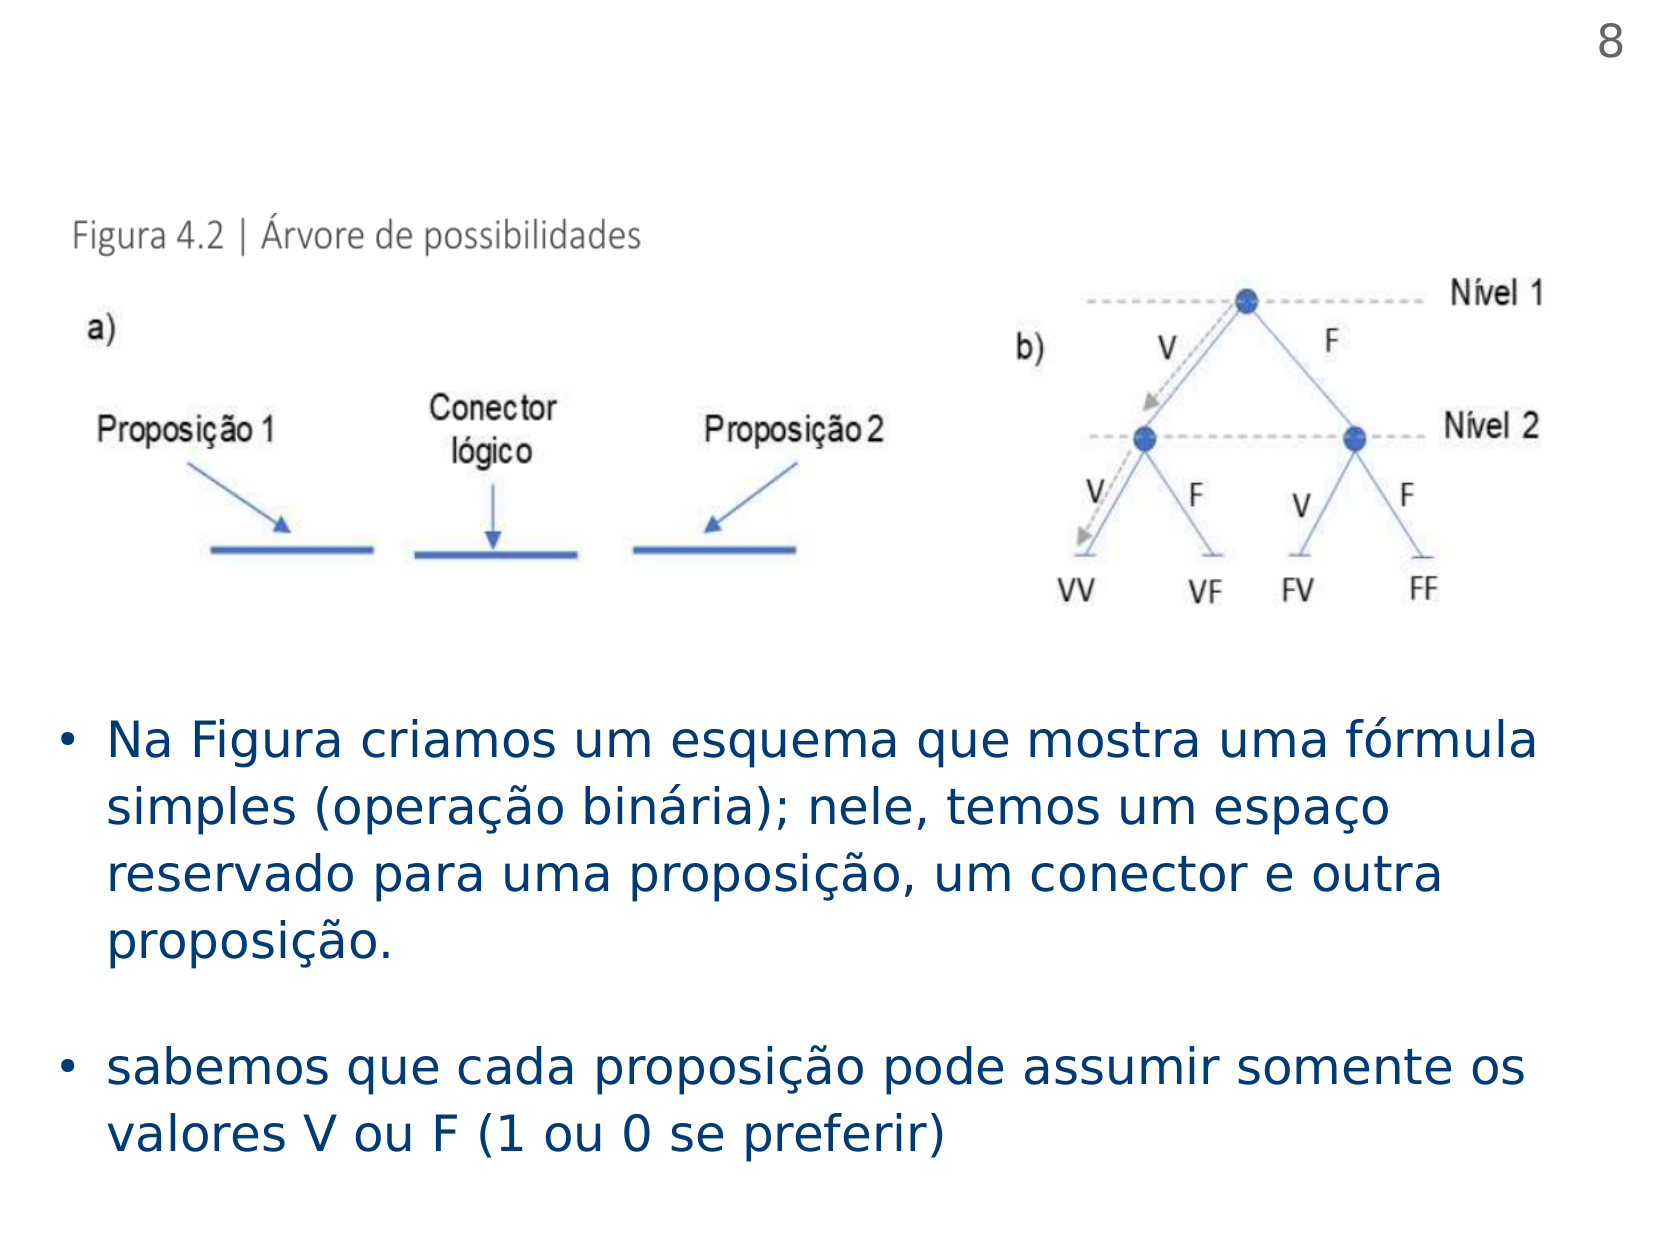

8
#
Na Figura criamos um esquema que mostra uma fórmula simples (operação binária); nele, temos um espaço reservado para uma proposição, um conector e outra proposição.
sabemos que cada proposição pode assumir somente os valores V ou F (1 ou 0 se preferir)